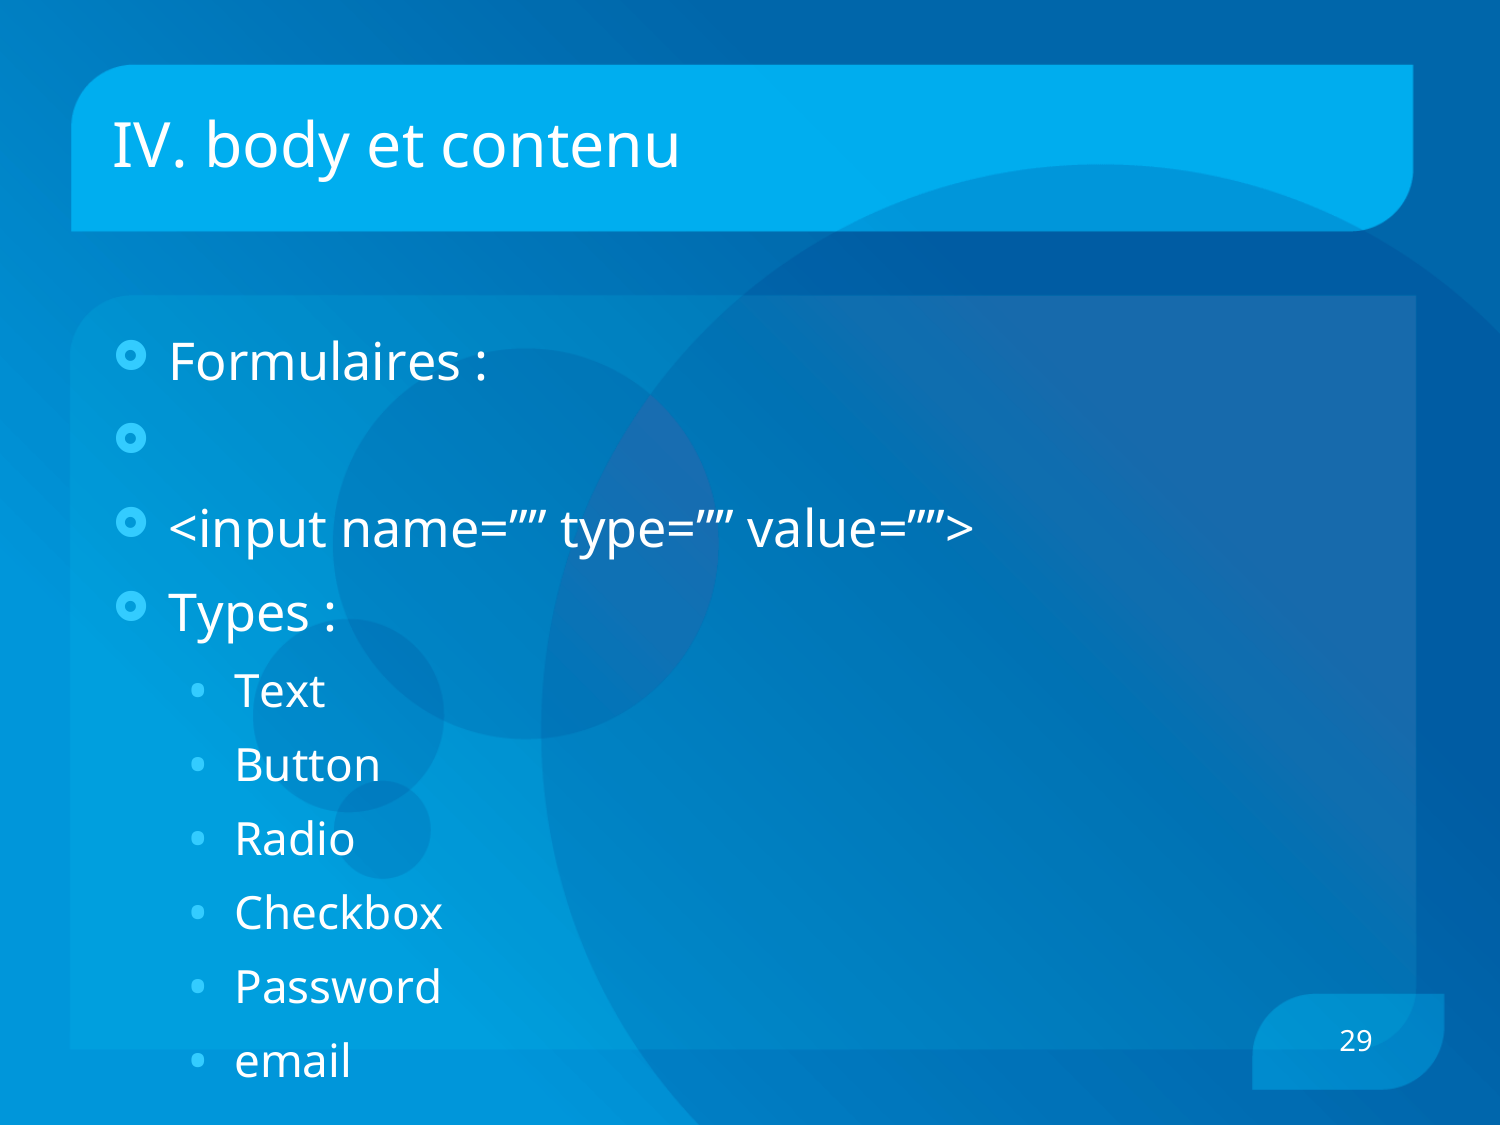

# IV. body et contenu
Formulaires :
<input name=”” type=”” value=””>
Types :
Text
Button
Radio
Checkbox
Password
email
29